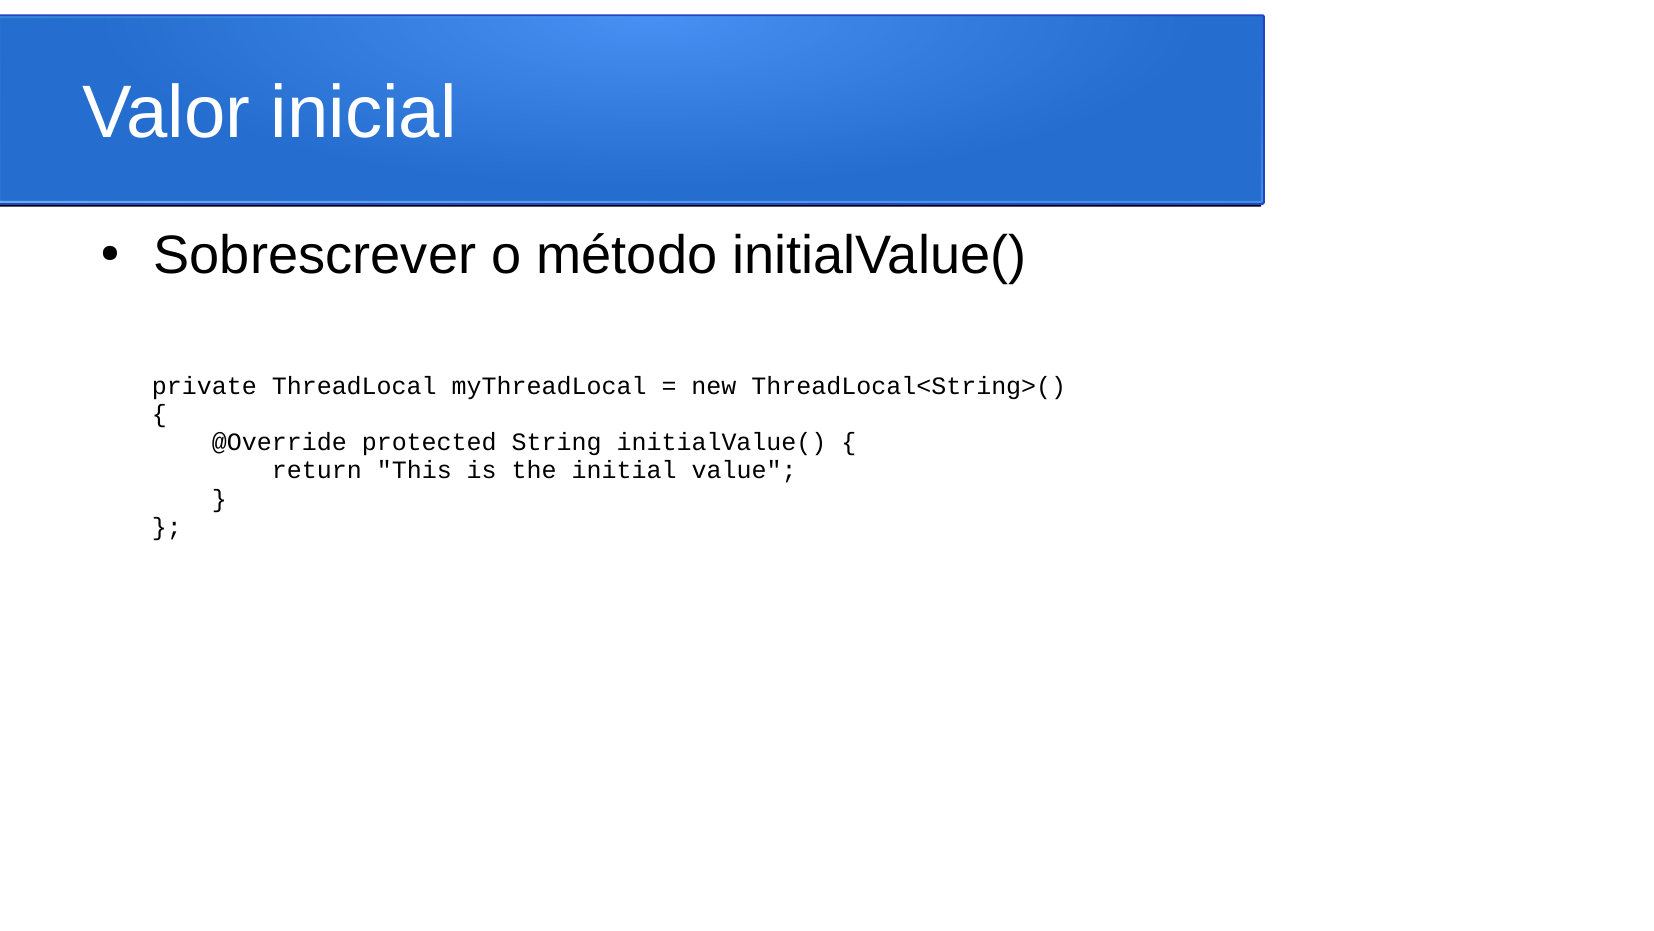

# Valor inicial
Sobrescrever o método initialValue()
private ThreadLocal myThreadLocal = new ThreadLocal<String>() {
 @Override protected String initialValue() {
 return "This is the initial value";
 }
};